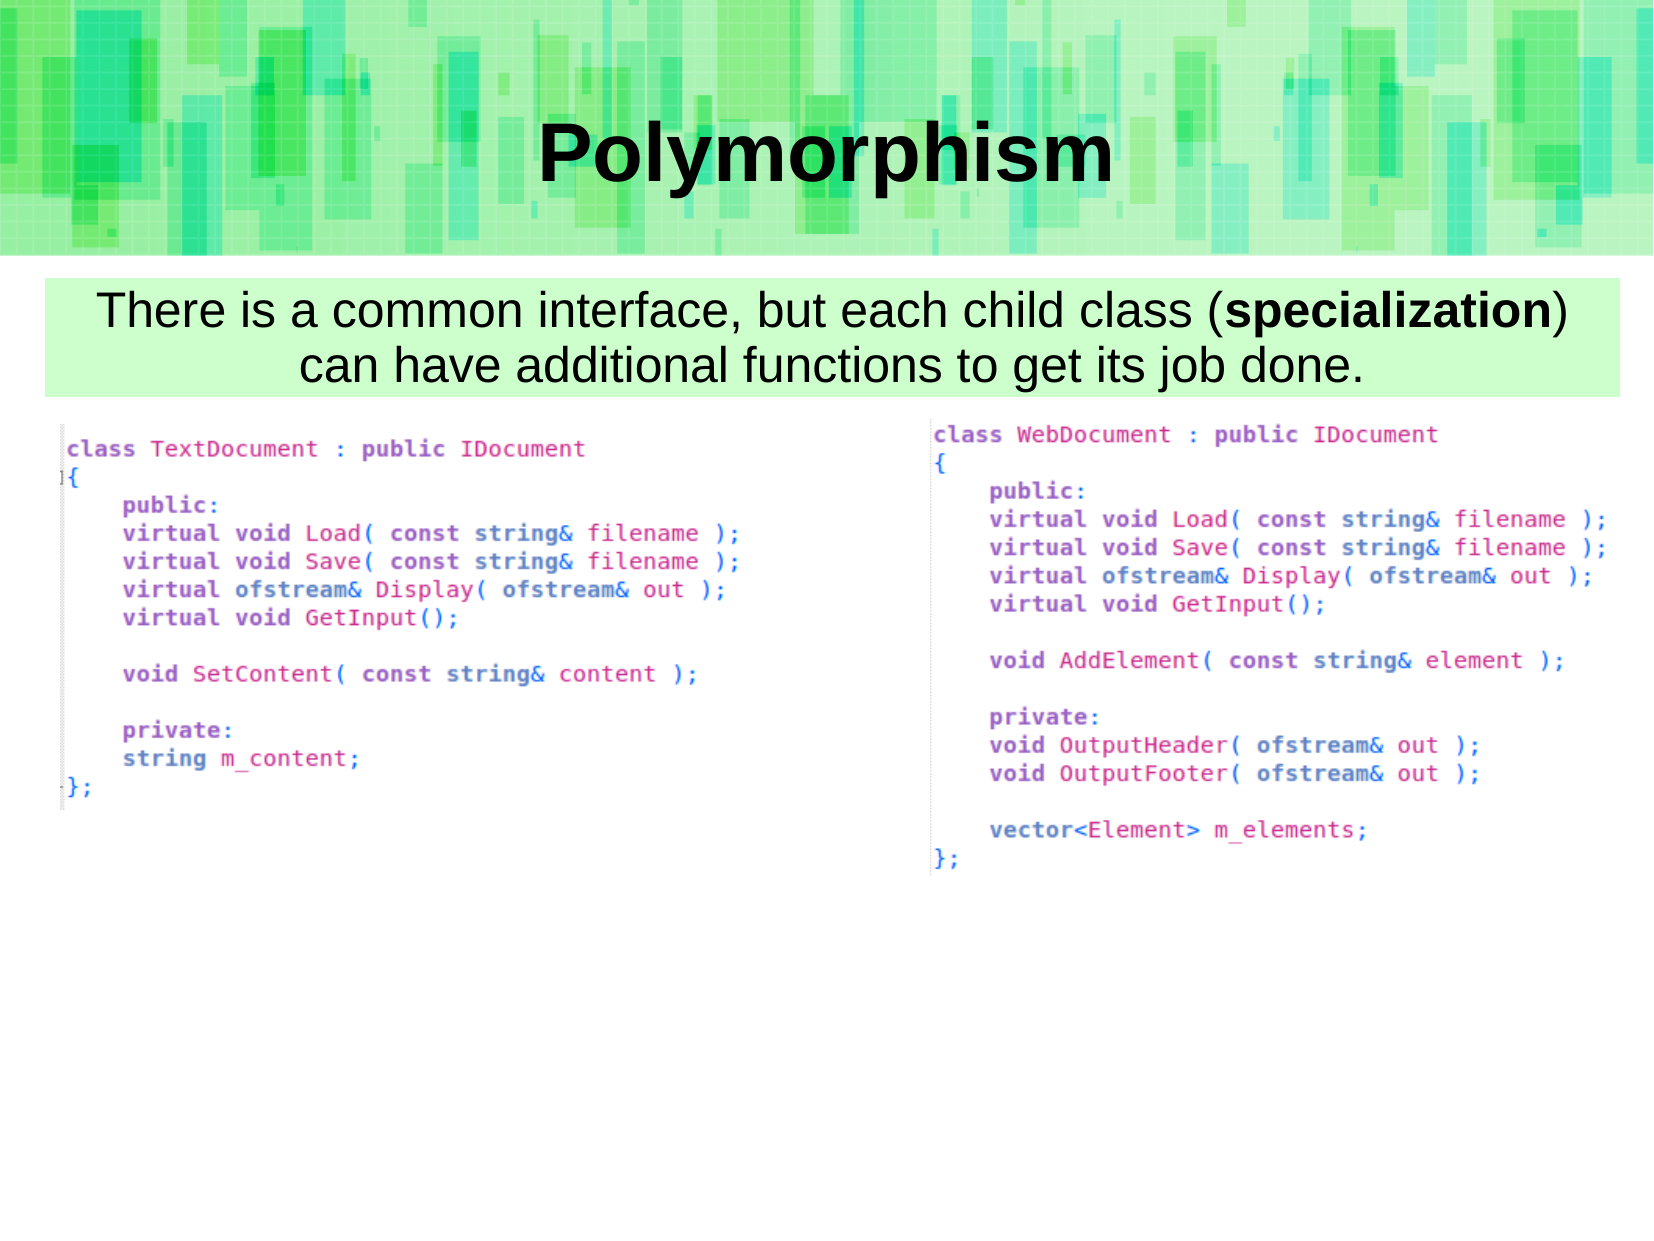

# Polymorphism
There is a common interface, but each child class (specialization) can have additional functions to get its job done.